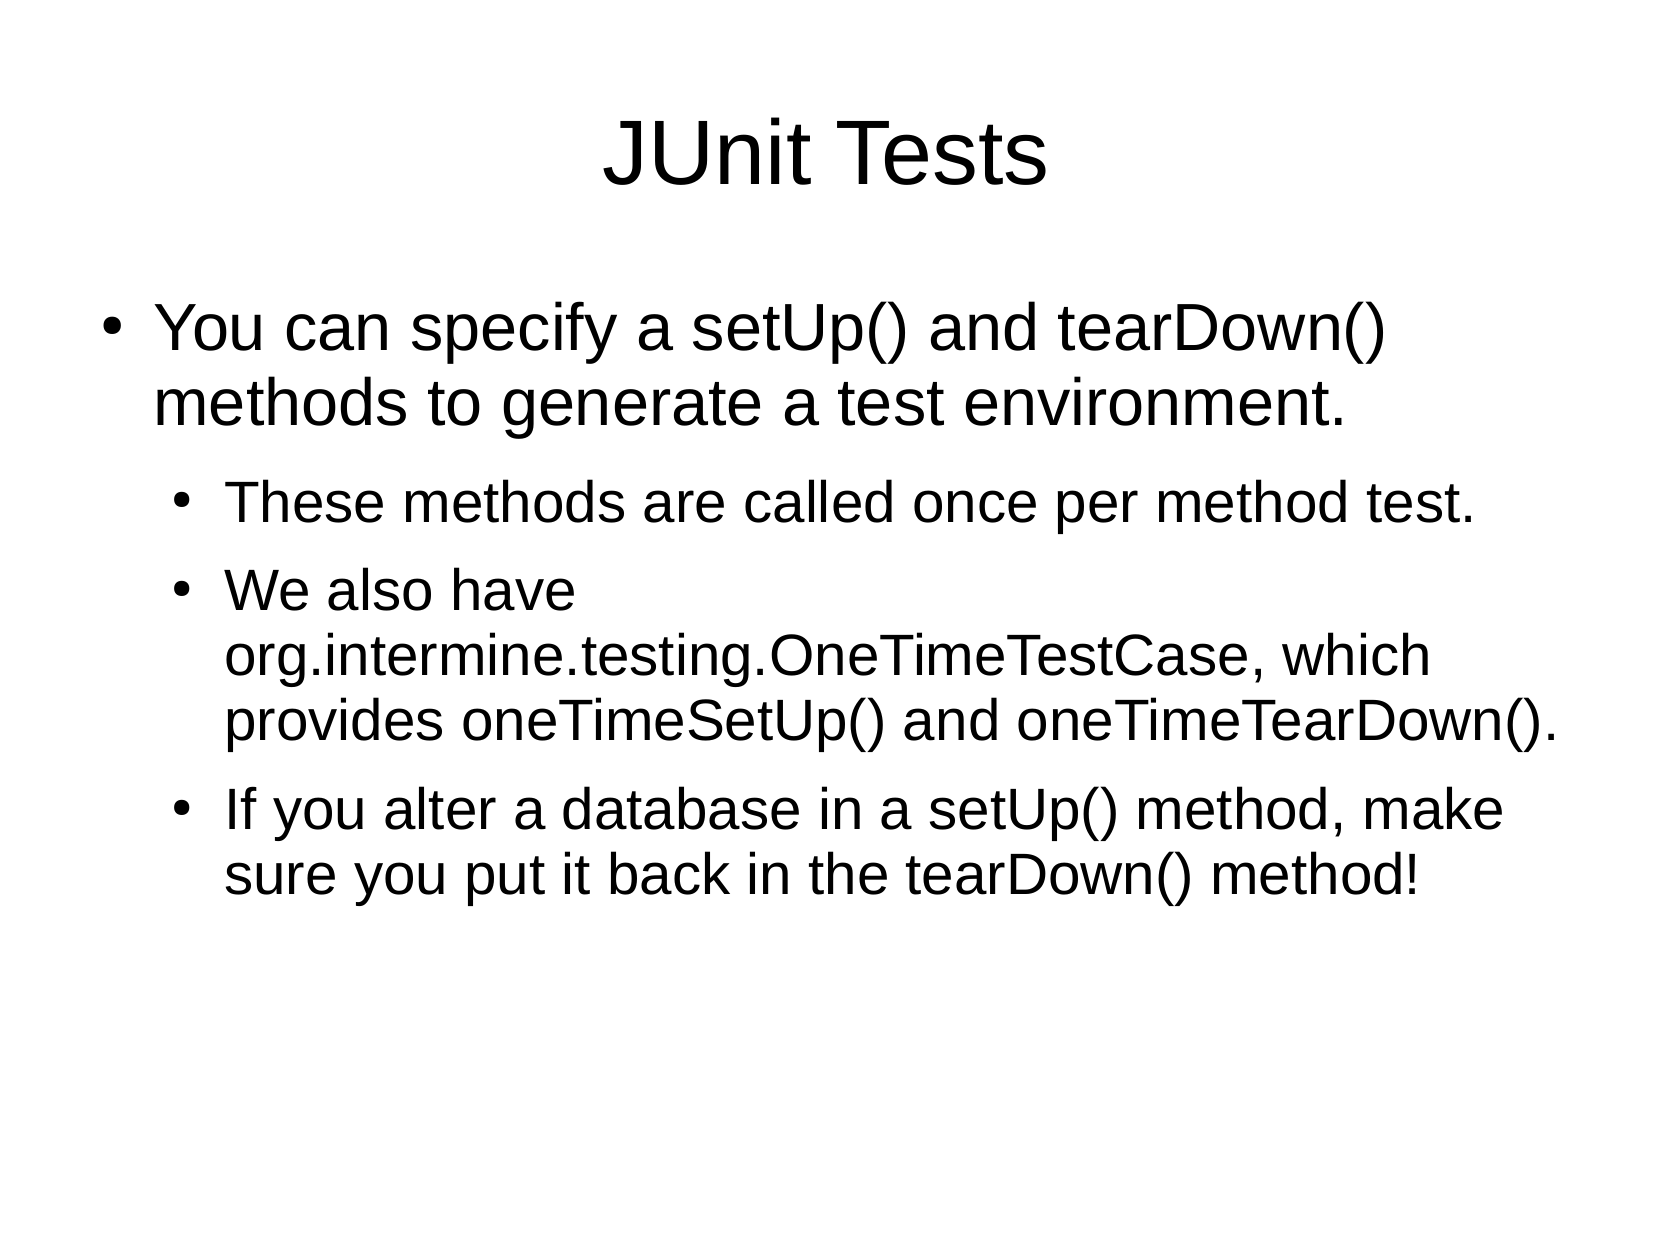

# JUnit Tests
You can specify a setUp() and tearDown() methods to generate a test environment.
These methods are called once per method test.
We also have org.intermine.testing.OneTimeTestCase, which provides oneTimeSetUp() and oneTimeTearDown().
If you alter a database in a setUp() method, make sure you put it back in the tearDown() method!